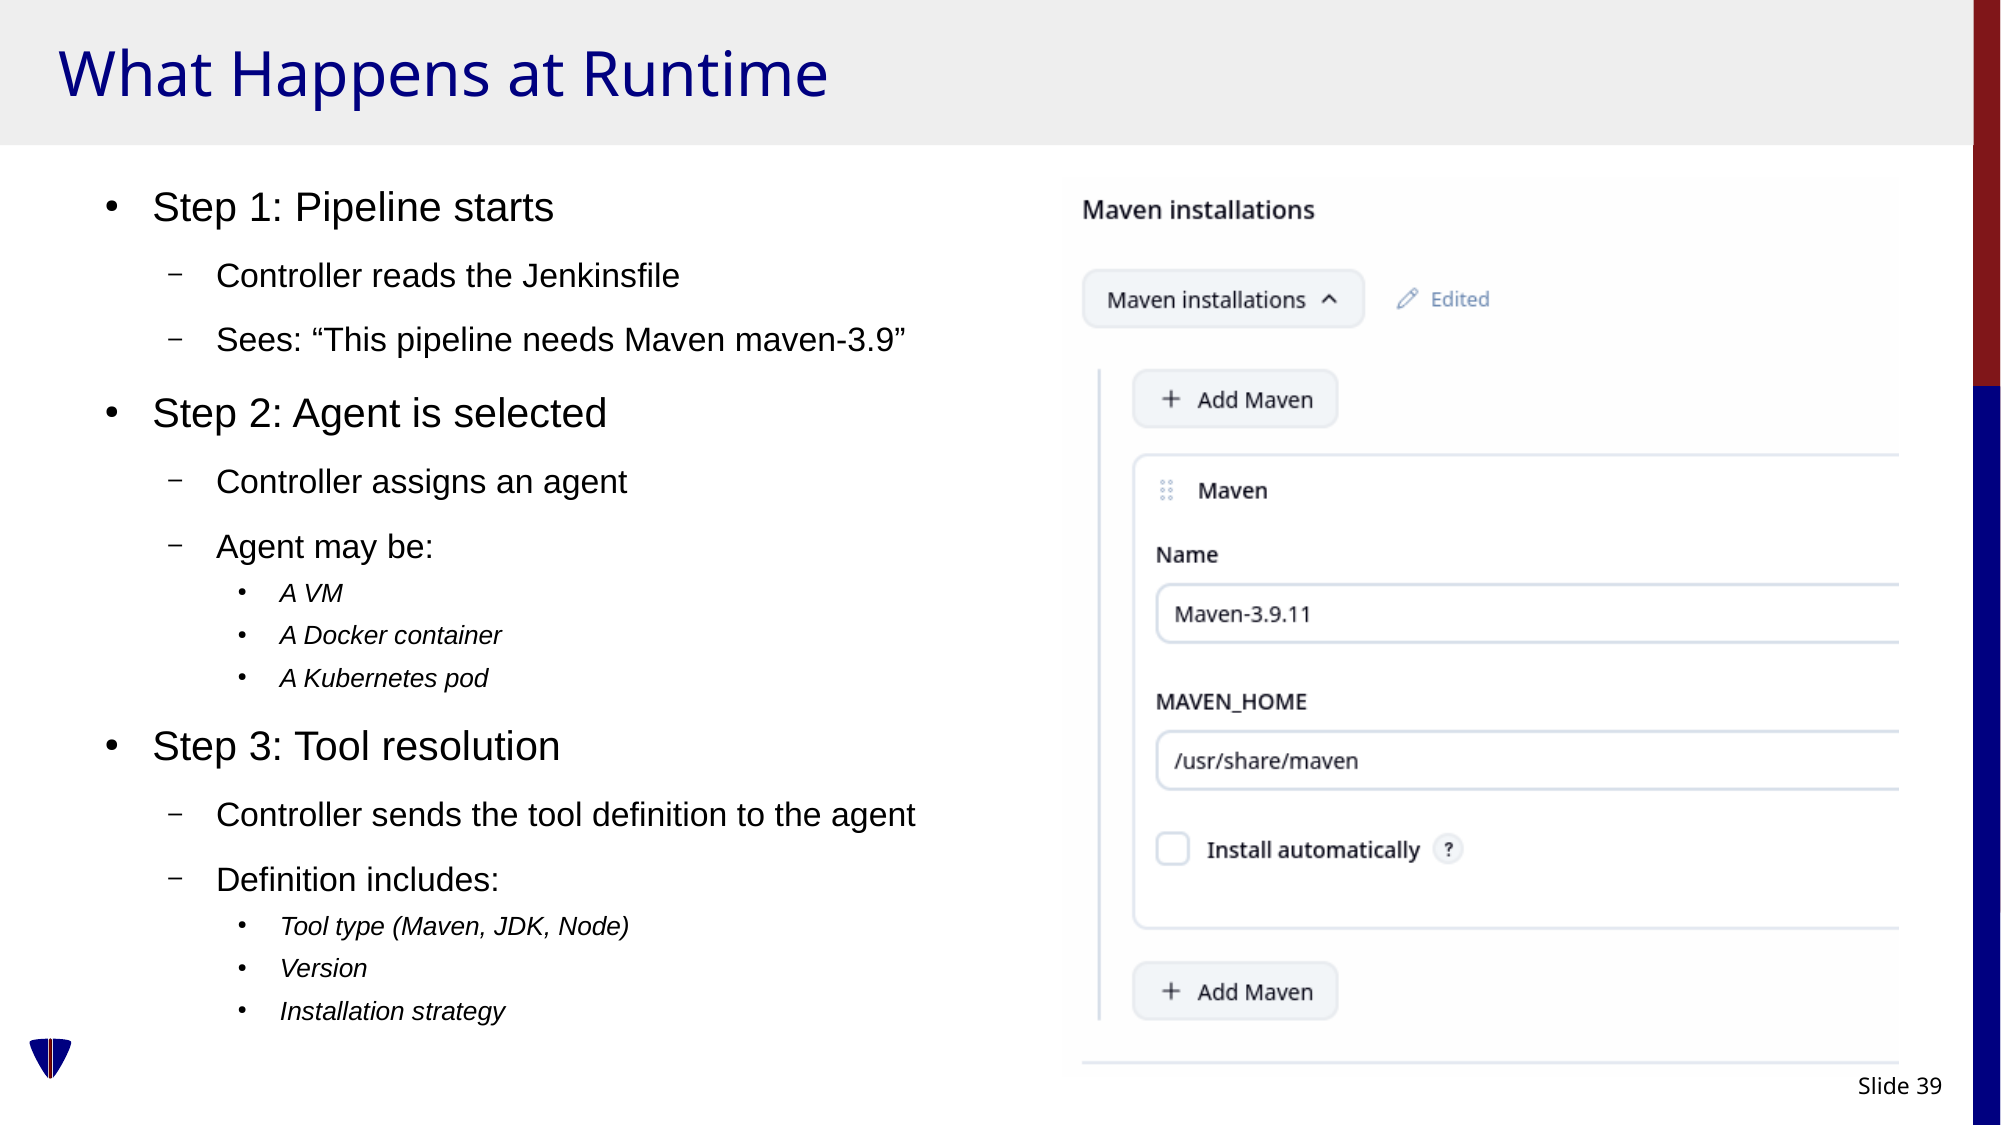

# What Happens at Runtime
Step 1: Pipeline starts
Controller reads the Jenkinsfile
Sees: “This pipeline needs Maven maven-3.9”
Step 2: Agent is selected
Controller assigns an agent
Agent may be:
A VM
A Docker container
A Kubernetes pod
Step 3: Tool resolution
Controller sends the tool definition to the agent
Definition includes:
Tool type (Maven, JDK, Node)
Version
Installation strategy